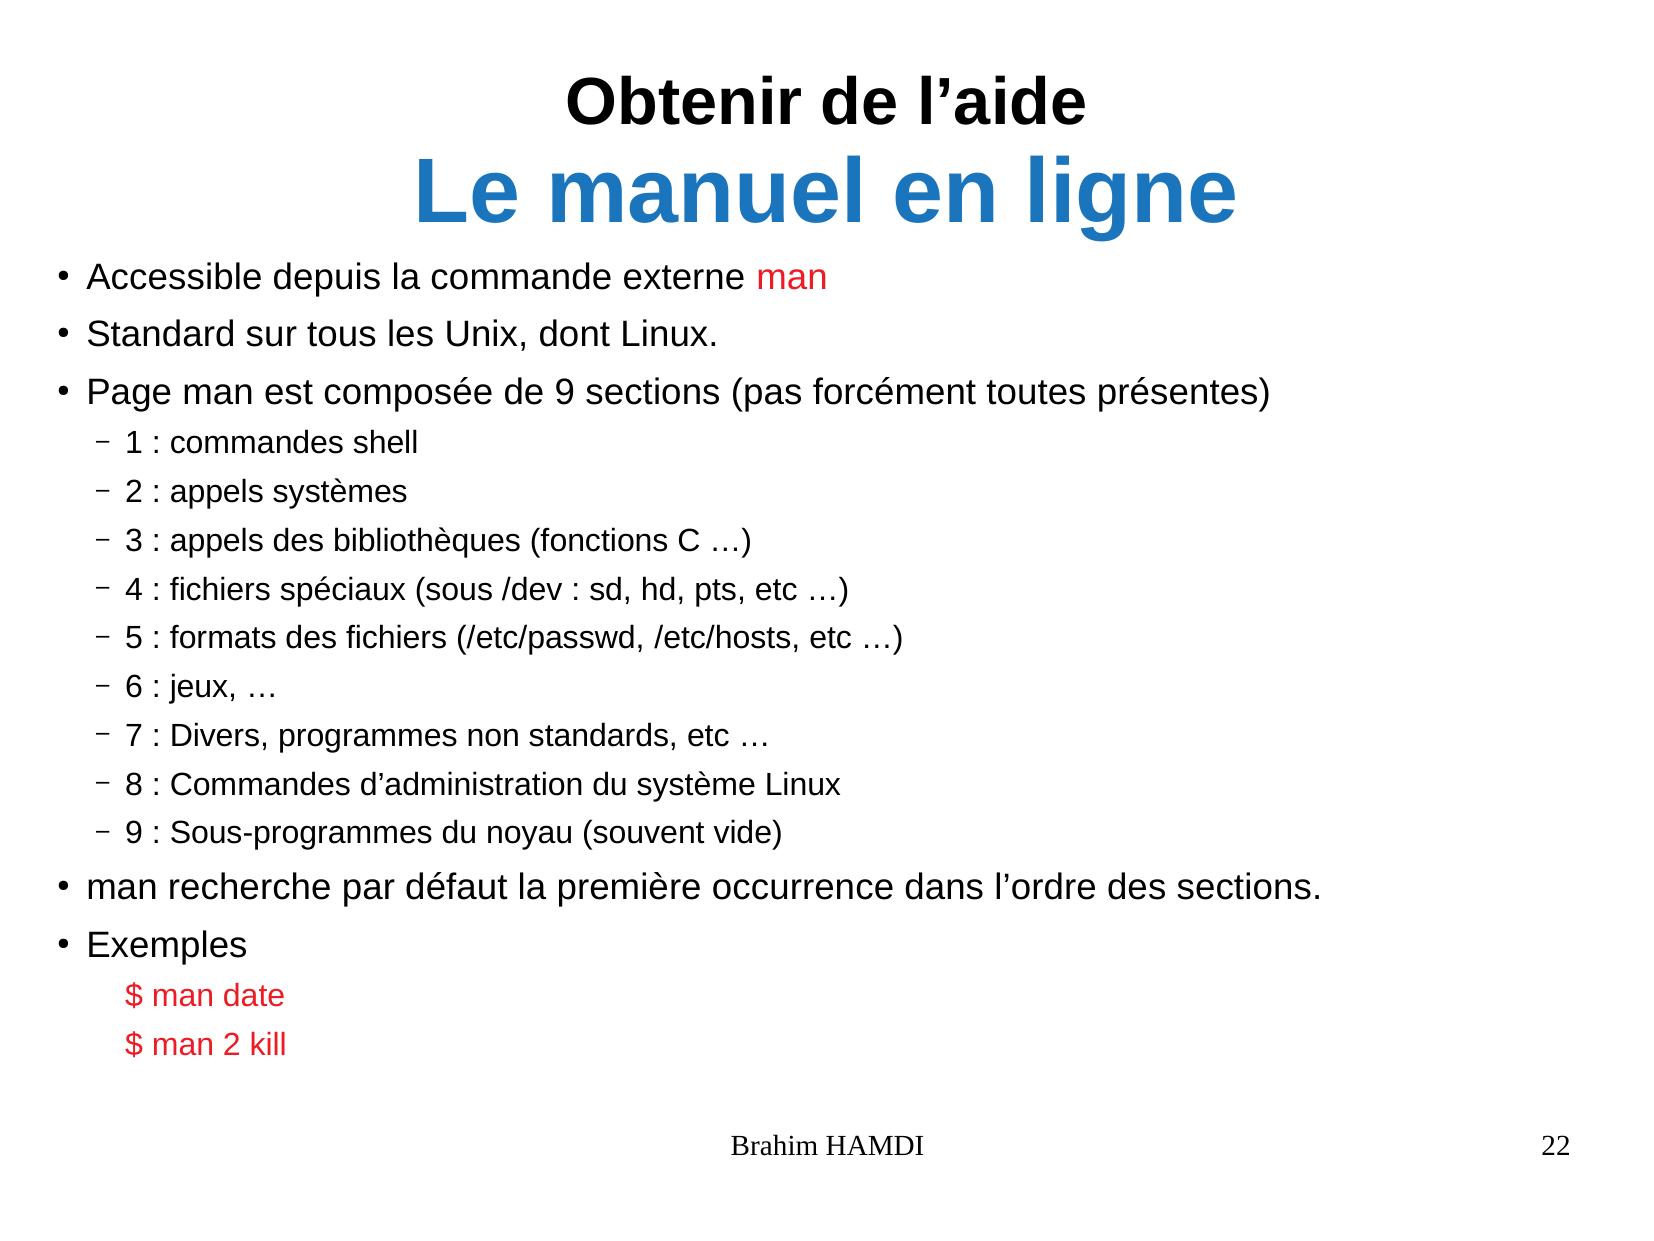

# Obtenir de l’aide Le manuel en ligne
Accessible depuis la commande externe man
Standard sur tous les Unix, dont Linux.
Page man est composée de 9 sections (pas forcément toutes présentes)
1 : commandes shell
2 : appels systèmes
3 : appels des bibliothèques (fonctions C …)
4 : fichiers spéciaux (sous /dev : sd, hd, pts, etc …)
5 : formats des fichiers (/etc/passwd, /etc/hosts, etc …)
6 : jeux, …
7 : Divers, programmes non standards, etc …
8 : Commandes d’administration du système Linux
9 : Sous-programmes du noyau (souvent vide)
man recherche par défaut la première occurrence dans l’ordre des sections.
Exemples
$ man date
$ man 2 kill
Brahim HAMDI
22